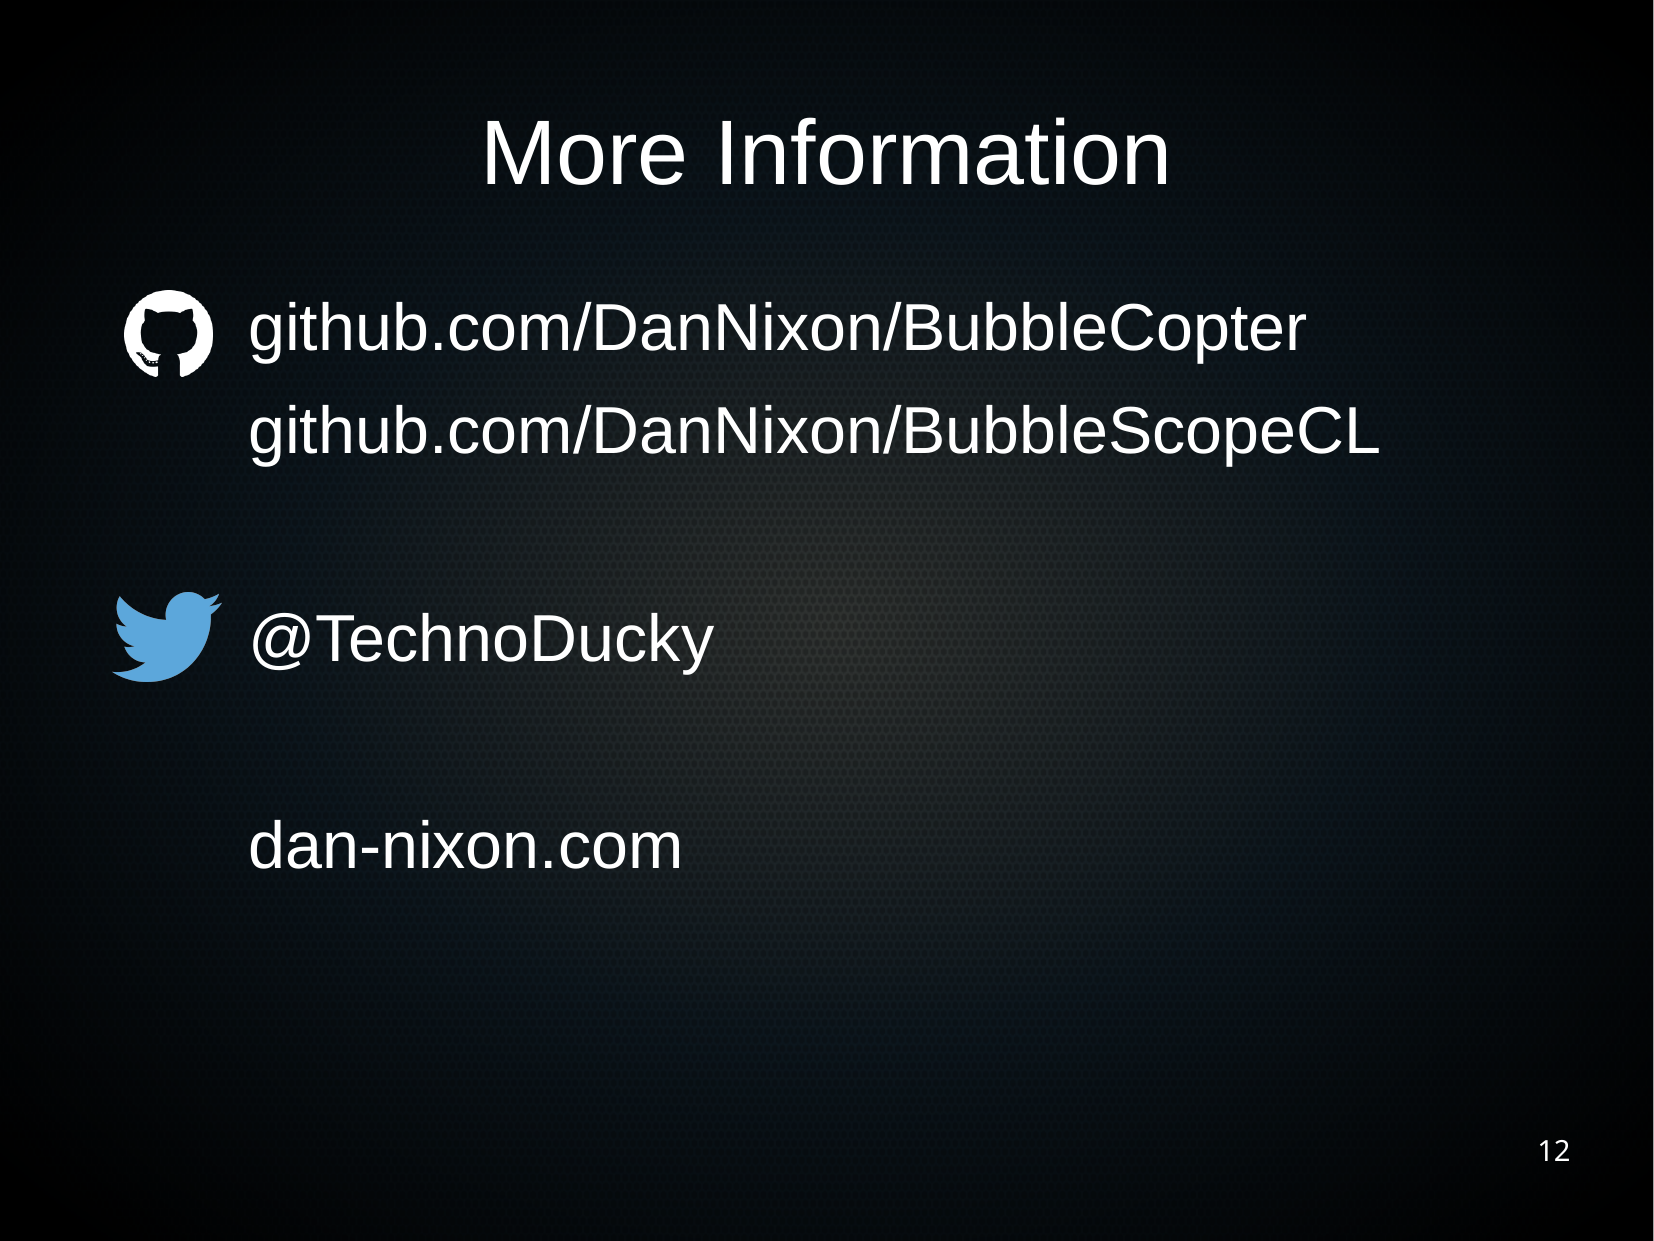

# More Information
github.com/DanNixon/BubbleCopter
github.com/DanNixon/BubbleScopeCL
@TechnoDucky
dan-nixon.com
12